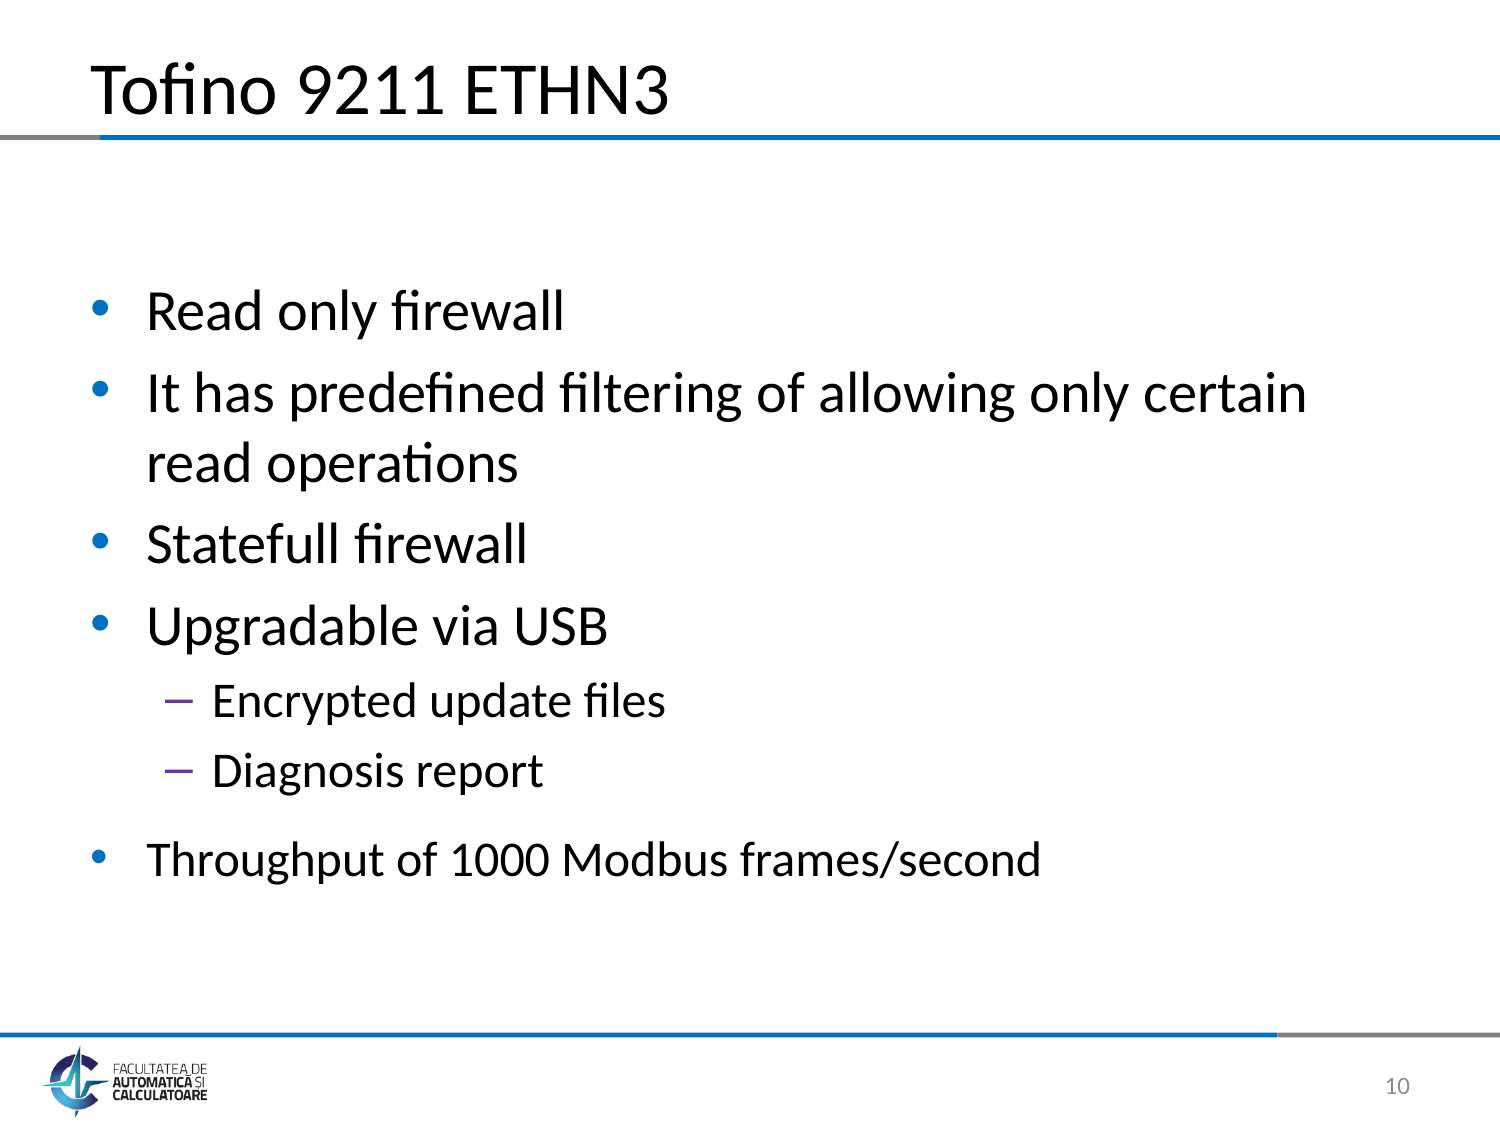

# Tofino 9211 ETHN3
Read only firewall
It has predefined filtering of allowing only certain read operations
Statefull firewall
Upgradable via USB
Encrypted update files
Diagnosis report
Throughput of 1000 Modbus frames/second